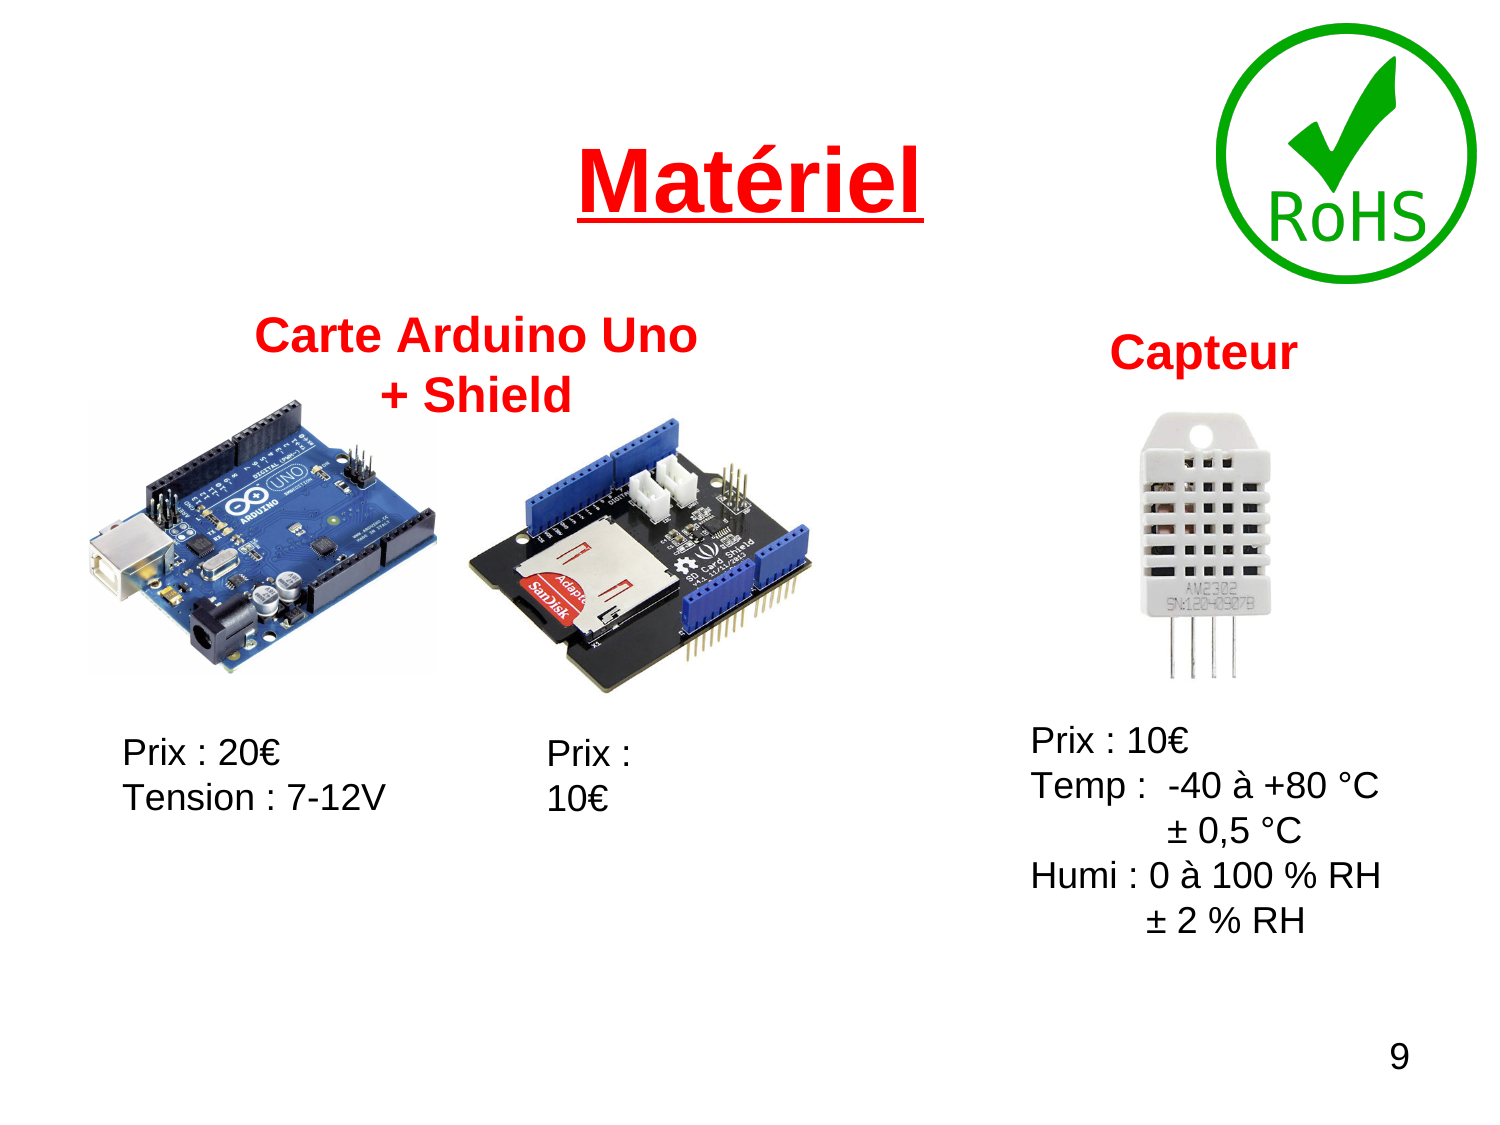

Matériel
Carte Arduino Uno + Shield
Capteur
Prix : 10€
Temp : -40 à +80 °C
 ± 0,5 °C
Humi : 0 à 100 % RH
 ± 2 % RH
Prix : 20€
Tension : 7-12V
Prix : 10€
9